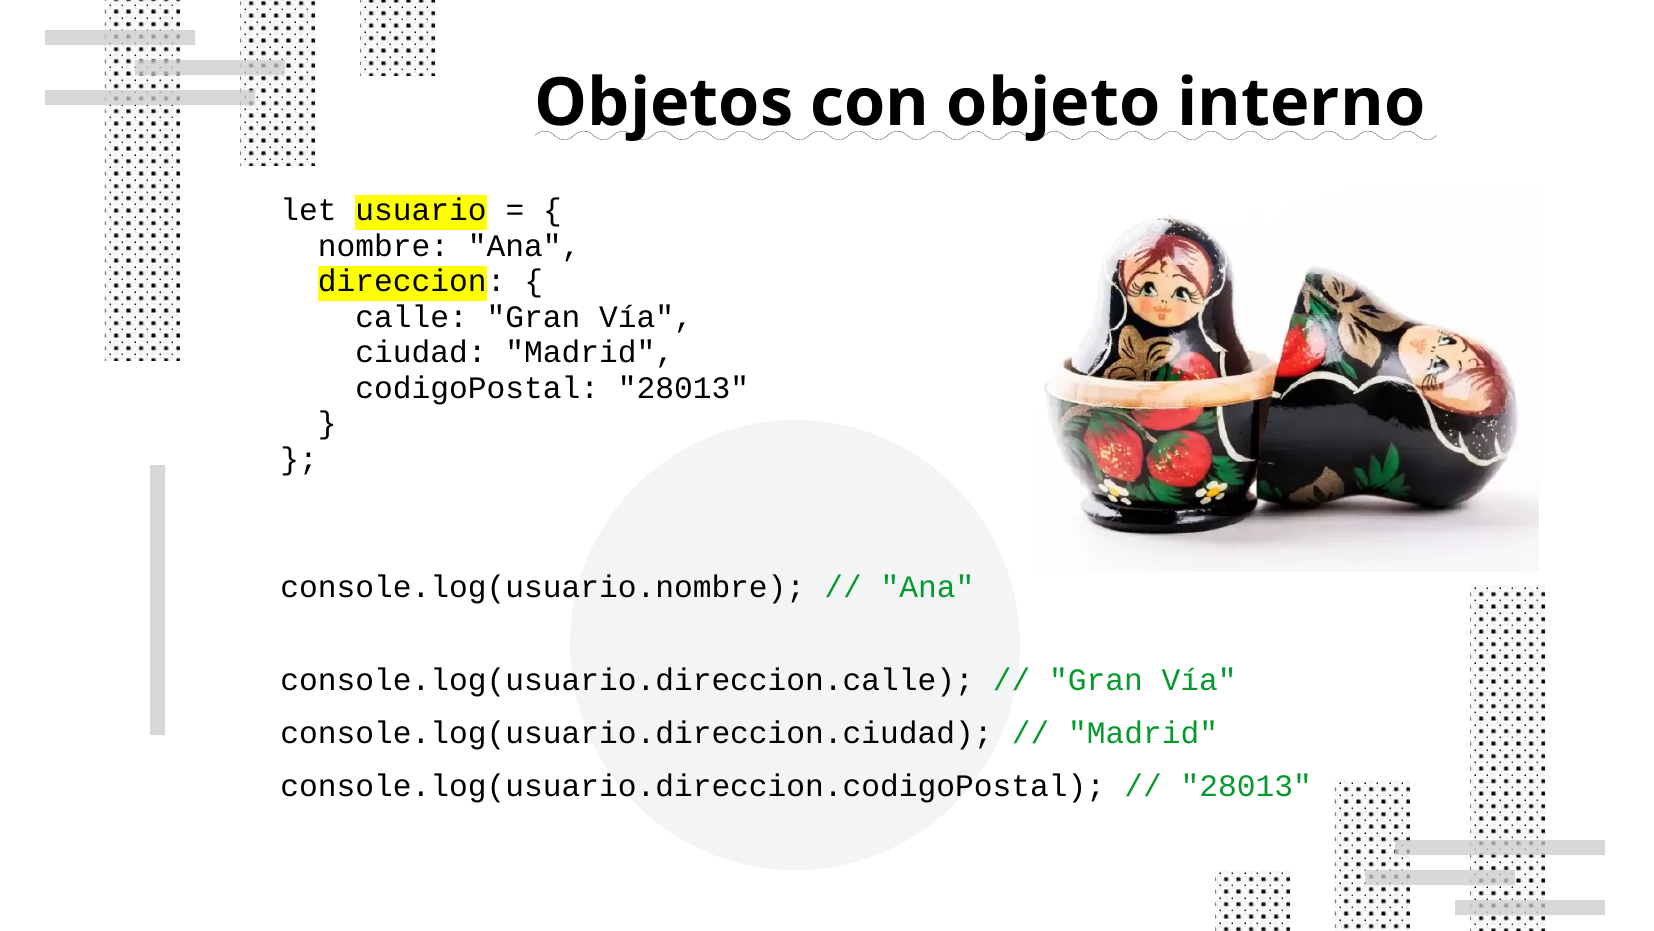

# Objetos con objeto interno
let usuario = {
 nombre: "Ana",
 direccion: {
 calle: "Gran Vía",
 ciudad: "Madrid",
 codigoPostal: "28013"
 }
};
console.log(usuario.nombre); // "Ana"
console.log(usuario.direccion.calle); // "Gran Vía"
console.log(usuario.direccion.ciudad); // "Madrid"
console.log(usuario.direccion.codigoPostal); // "28013"